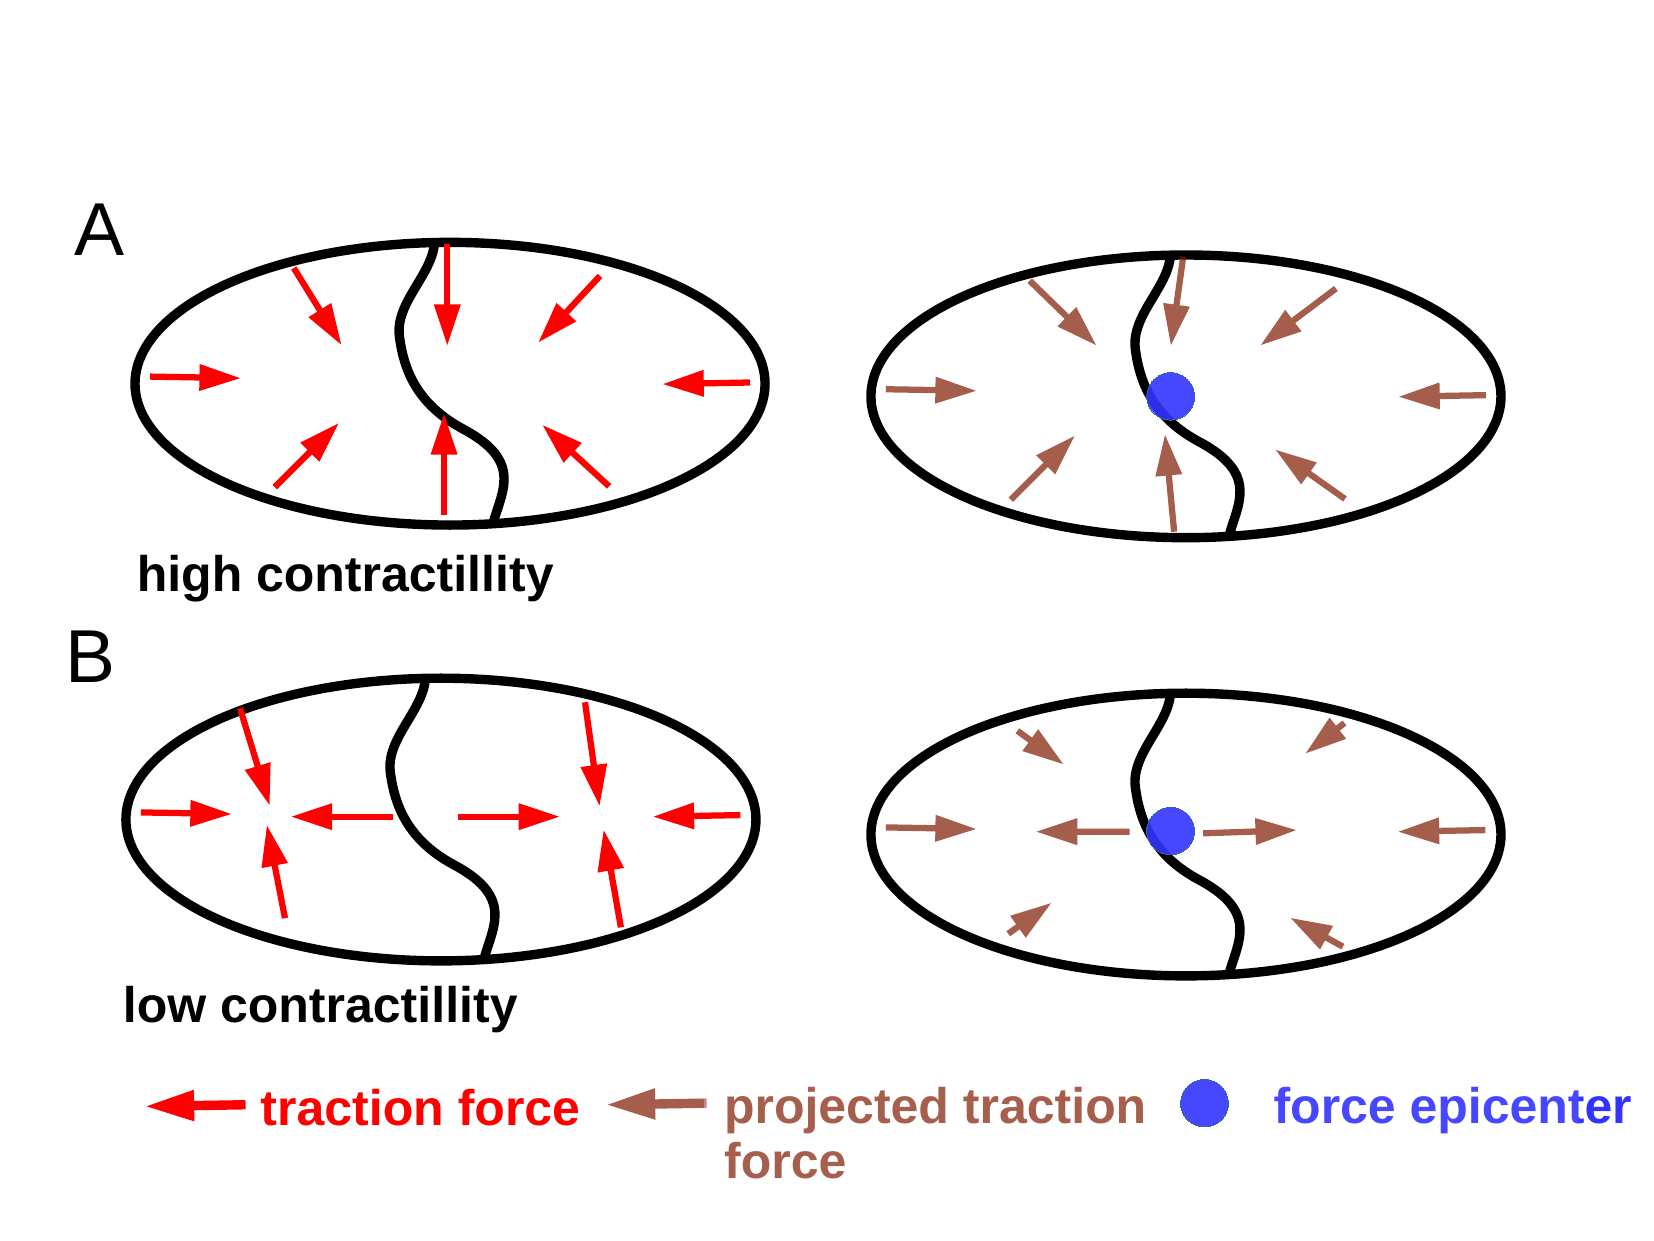

A
 high contractillity
B
low contractillity
projected traction
force
force epicenter
traction force